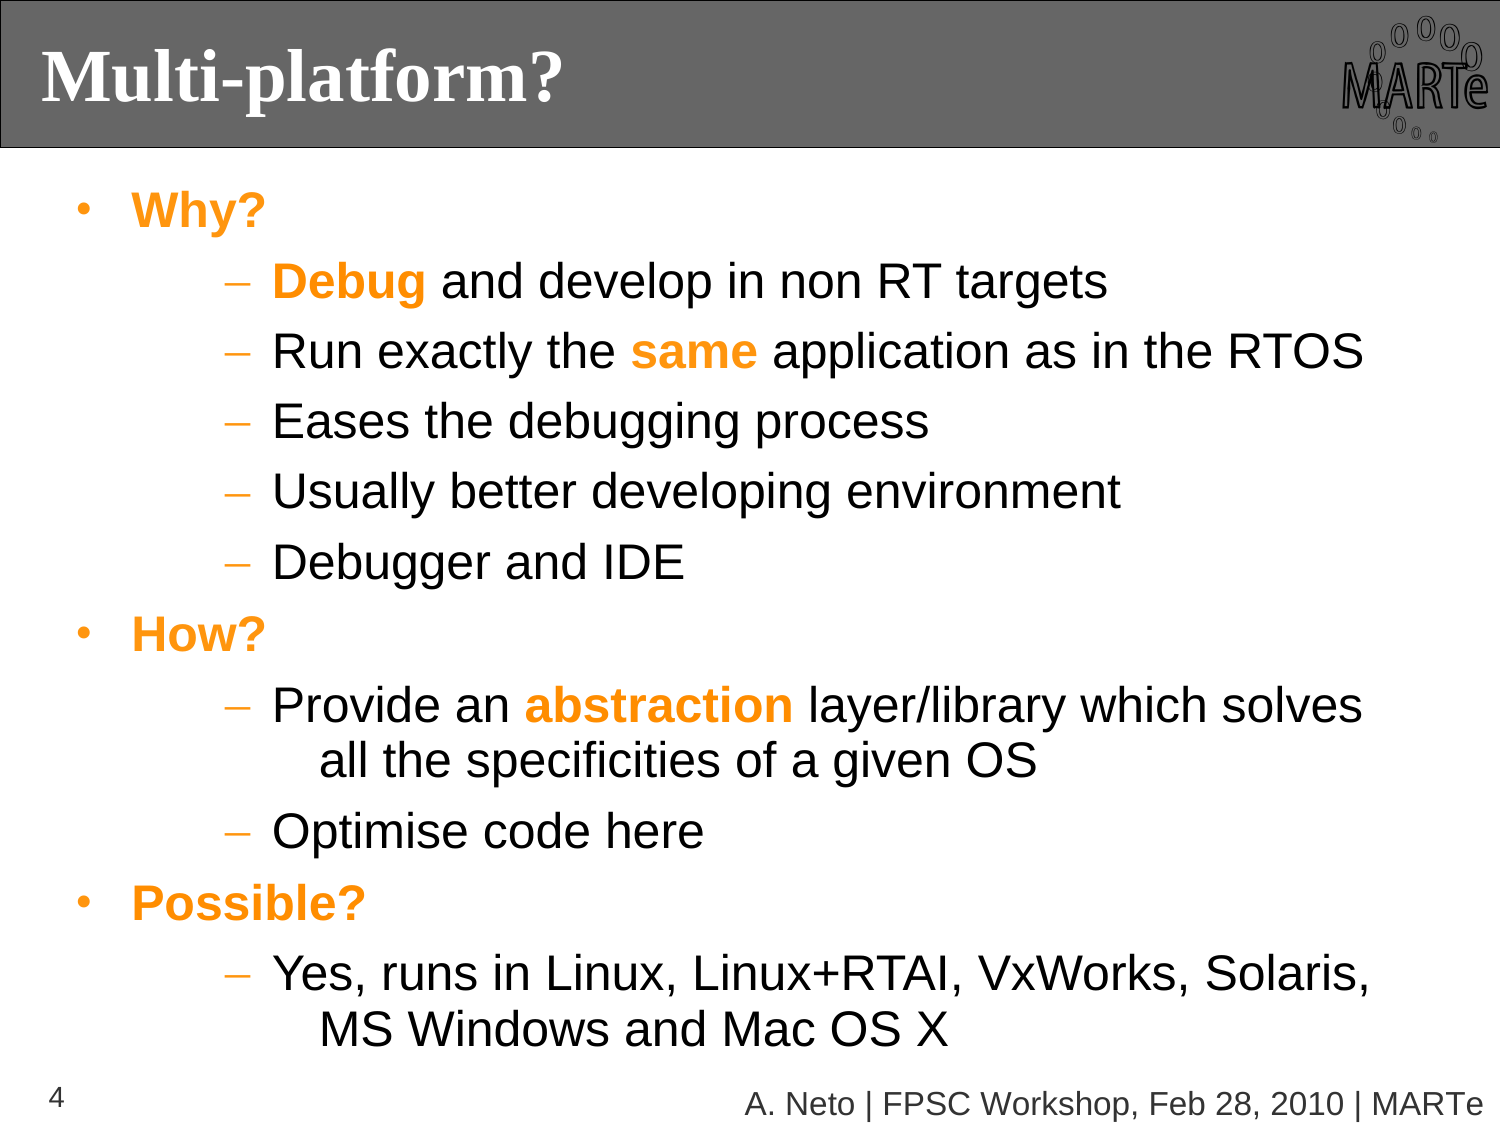

# Multi-platform?
Why?
Debug and develop in non RT targets
Run exactly the same application as in the RTOS
Eases the debugging process
Usually better developing environment
Debugger and IDE
How?
Provide an abstraction layer/library which solves all the specificities of a given OS
Optimise code here
Possible?
Yes, runs in Linux, Linux+RTAI, VxWorks, Solaris, MS Windows and Mac OS X